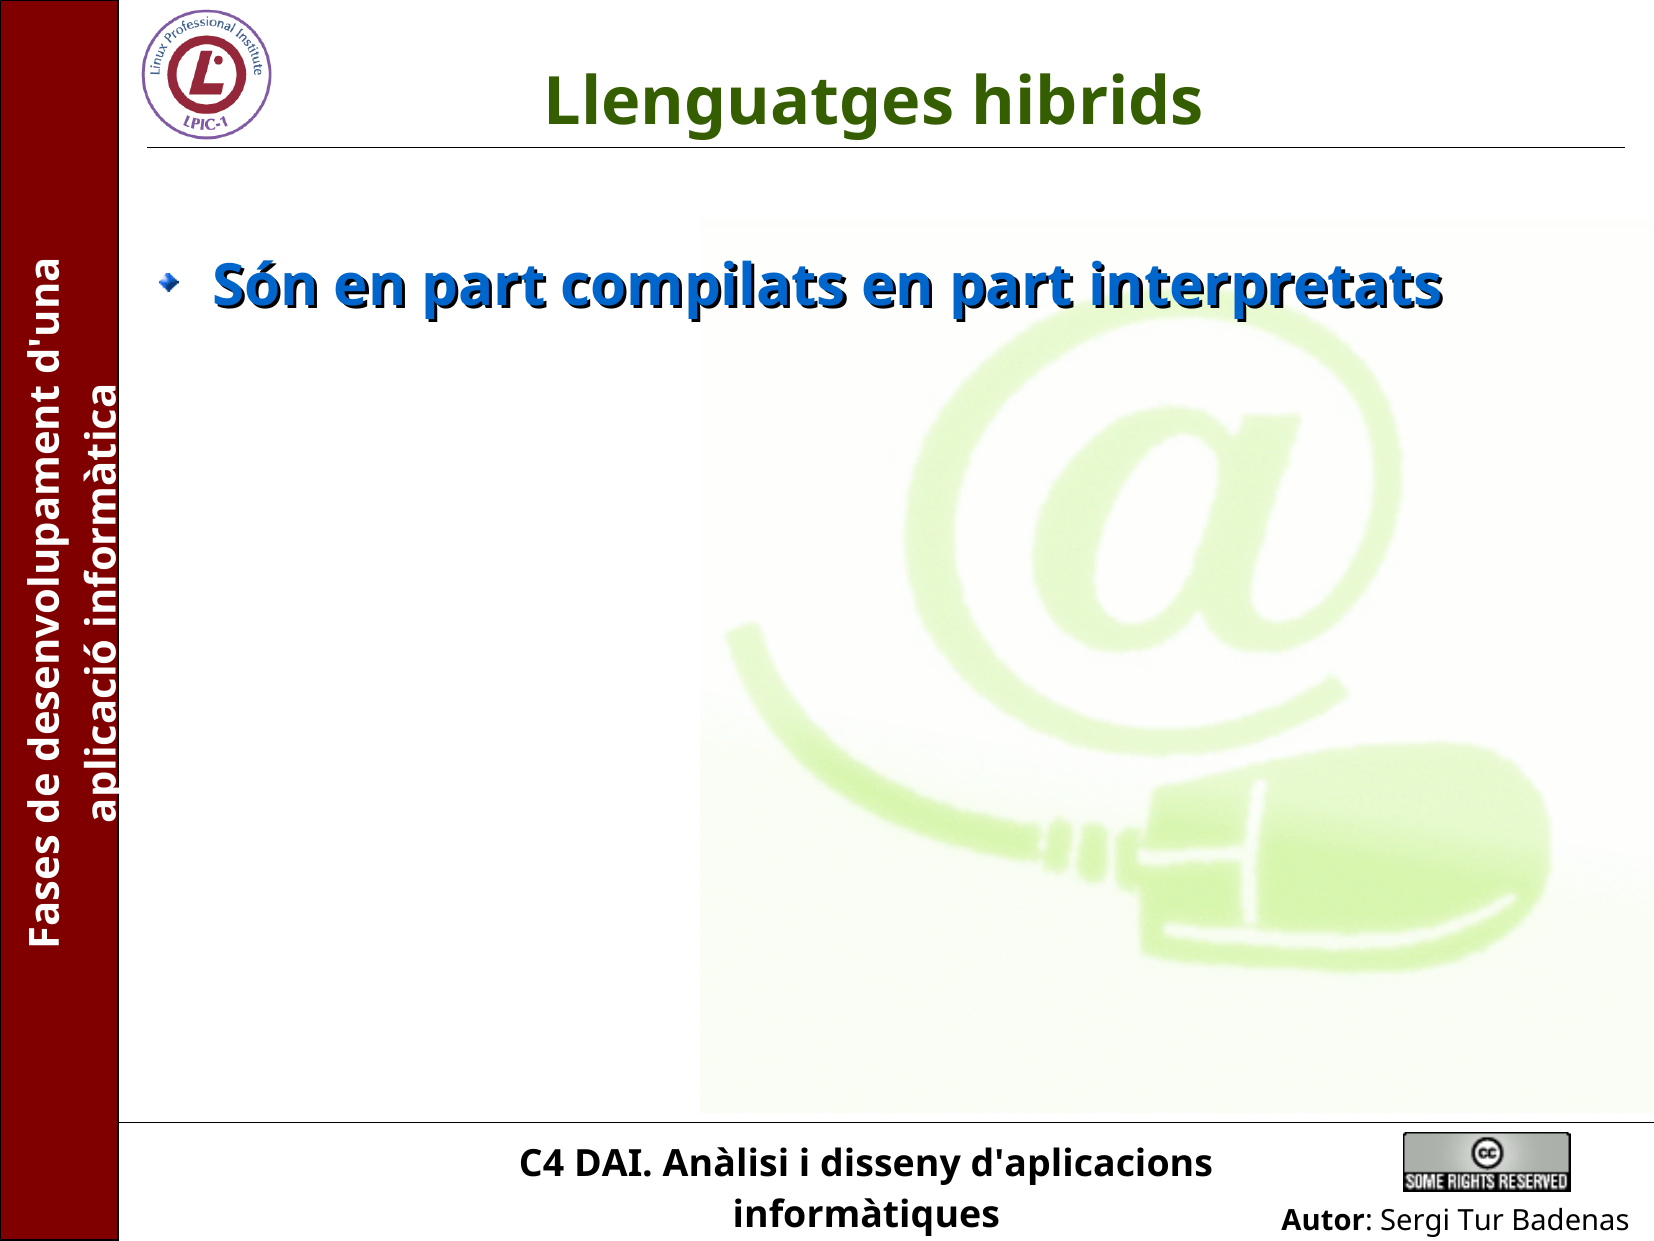

# Llenguatges hibrids
Són en part compilats en part interpretats